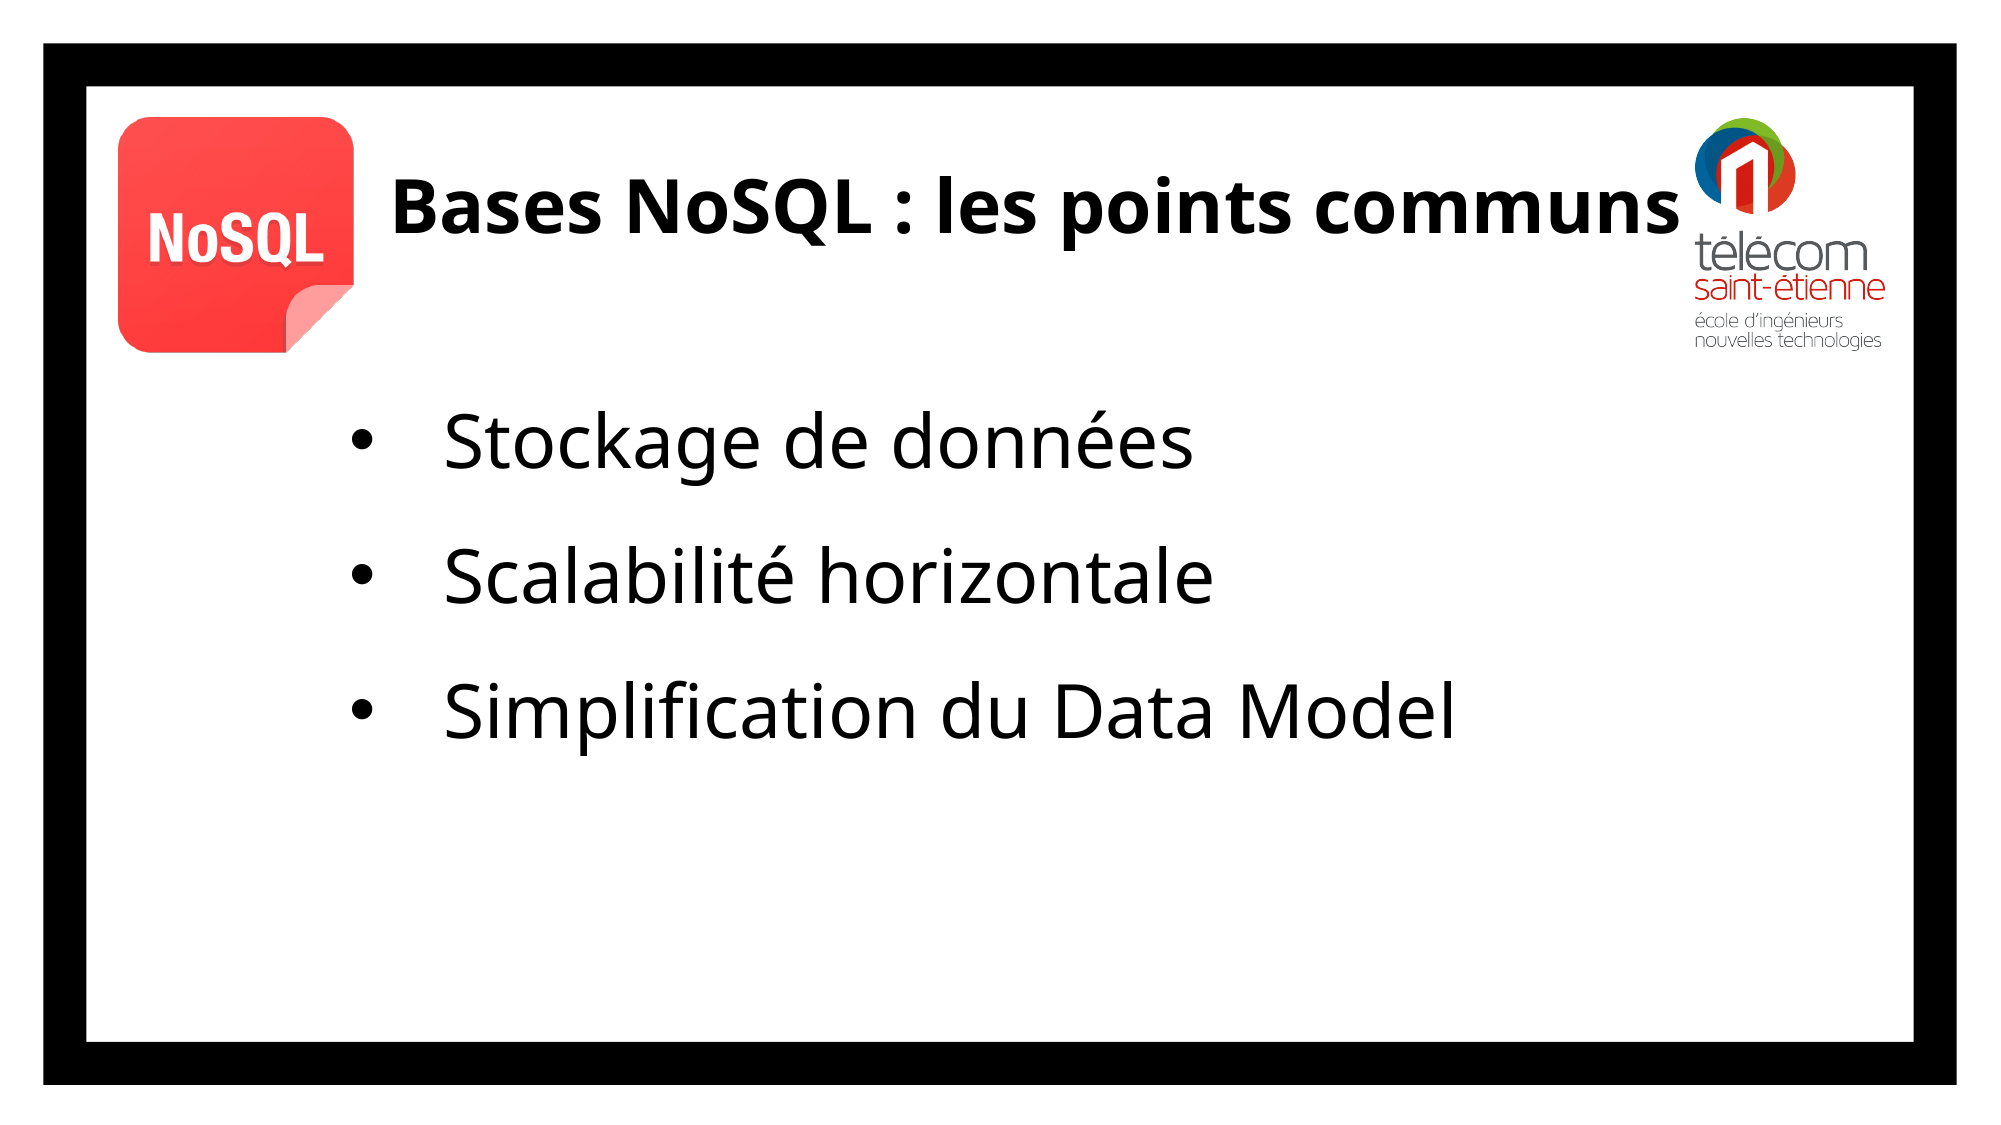

# Bases NoSQL : les points communs
Stockage de données
Scalabilité horizontale
Simplification du Data Model